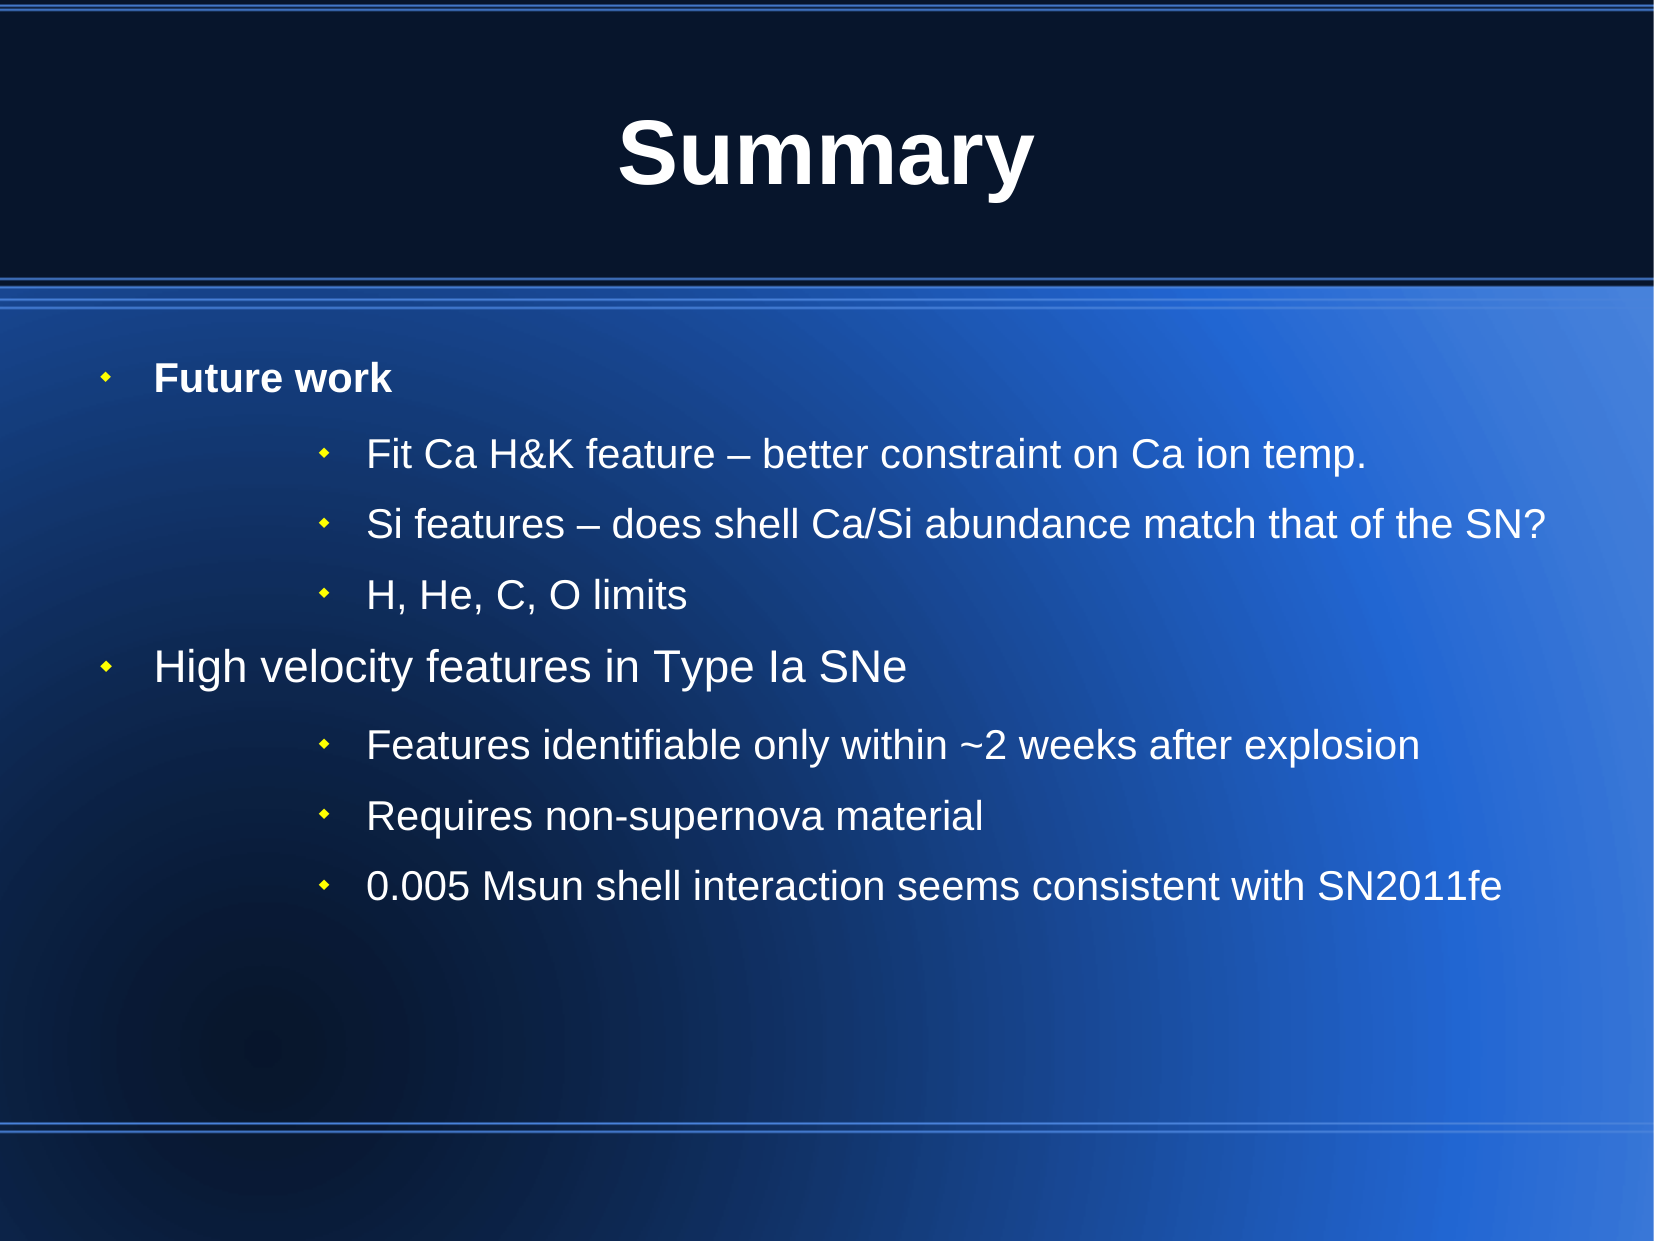

# Summary
Future work
Fit Ca H&K feature – better constraint on Ca ion temp.
Si features – does shell Ca/Si abundance match that of the SN?
H, He, C, O limits
High velocity features in Type Ia SNe
Features identifiable only within ~2 weeks after explosion
Requires non-supernova material
0.005 Msun shell interaction seems consistent with SN2011fe